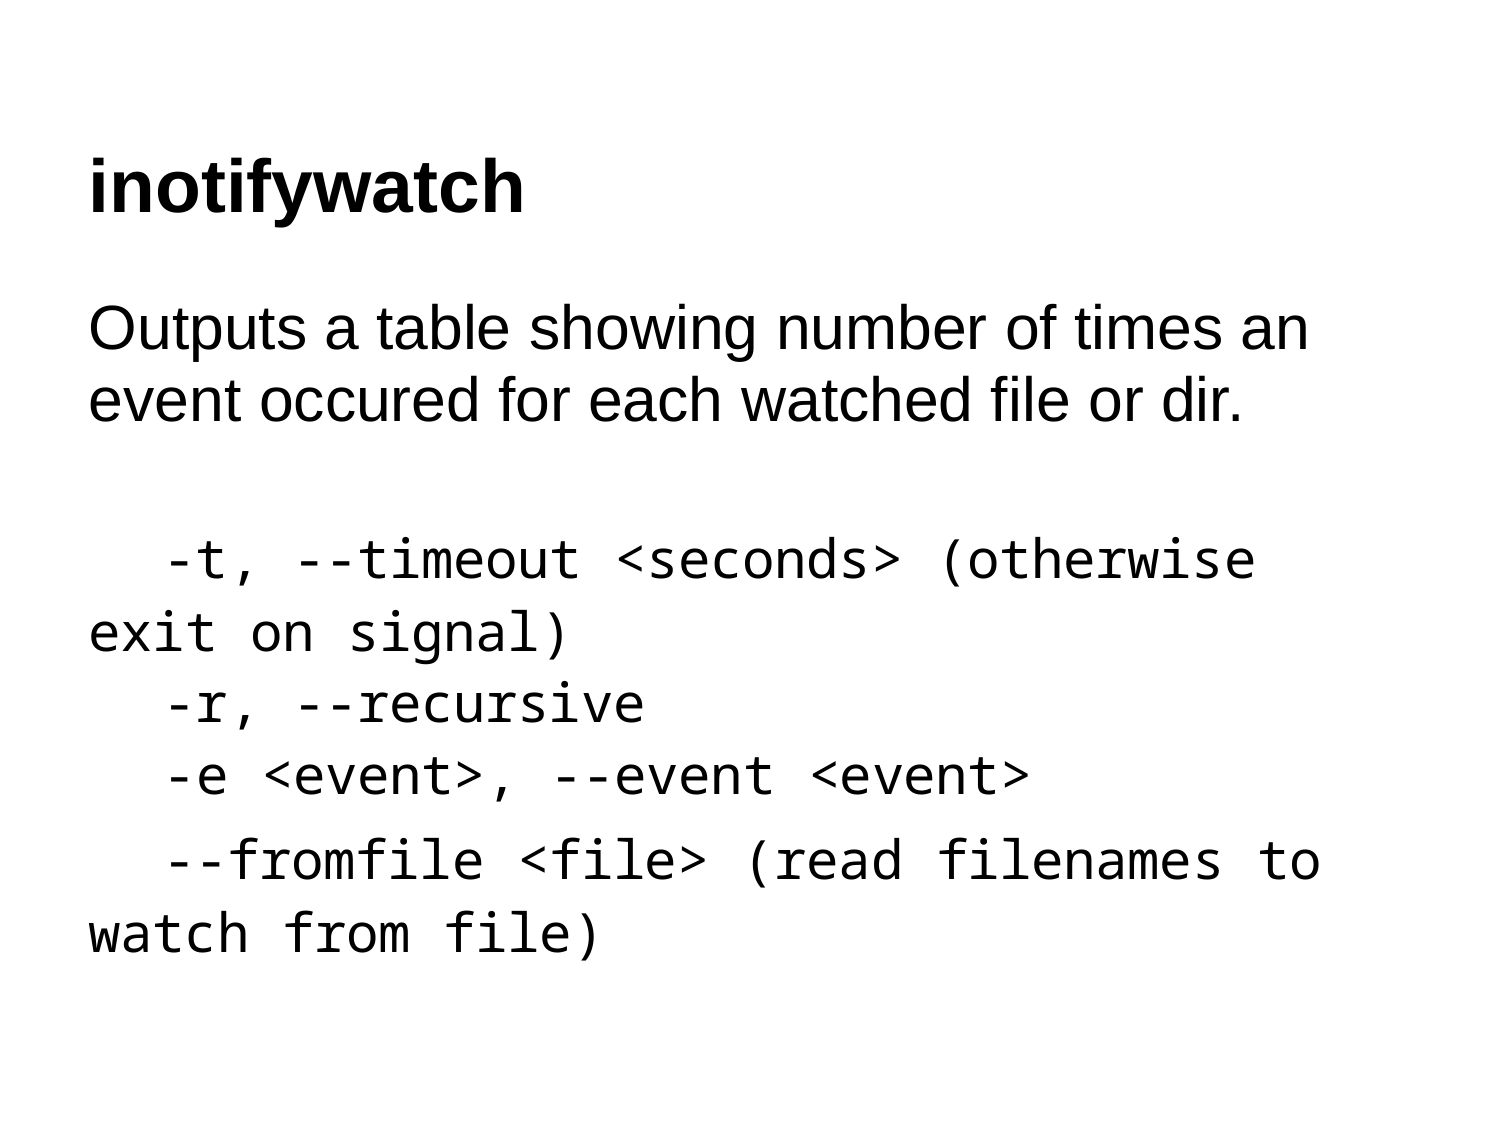

# inotifywatch
Outputs a table showing number of times an event occured for each watched file or dir.
-t, --timeout <seconds> (otherwise exit on signal)
-r, --recursive
-e <event>, --event <event>
--fromfile <file> (read filenames to watch from file)